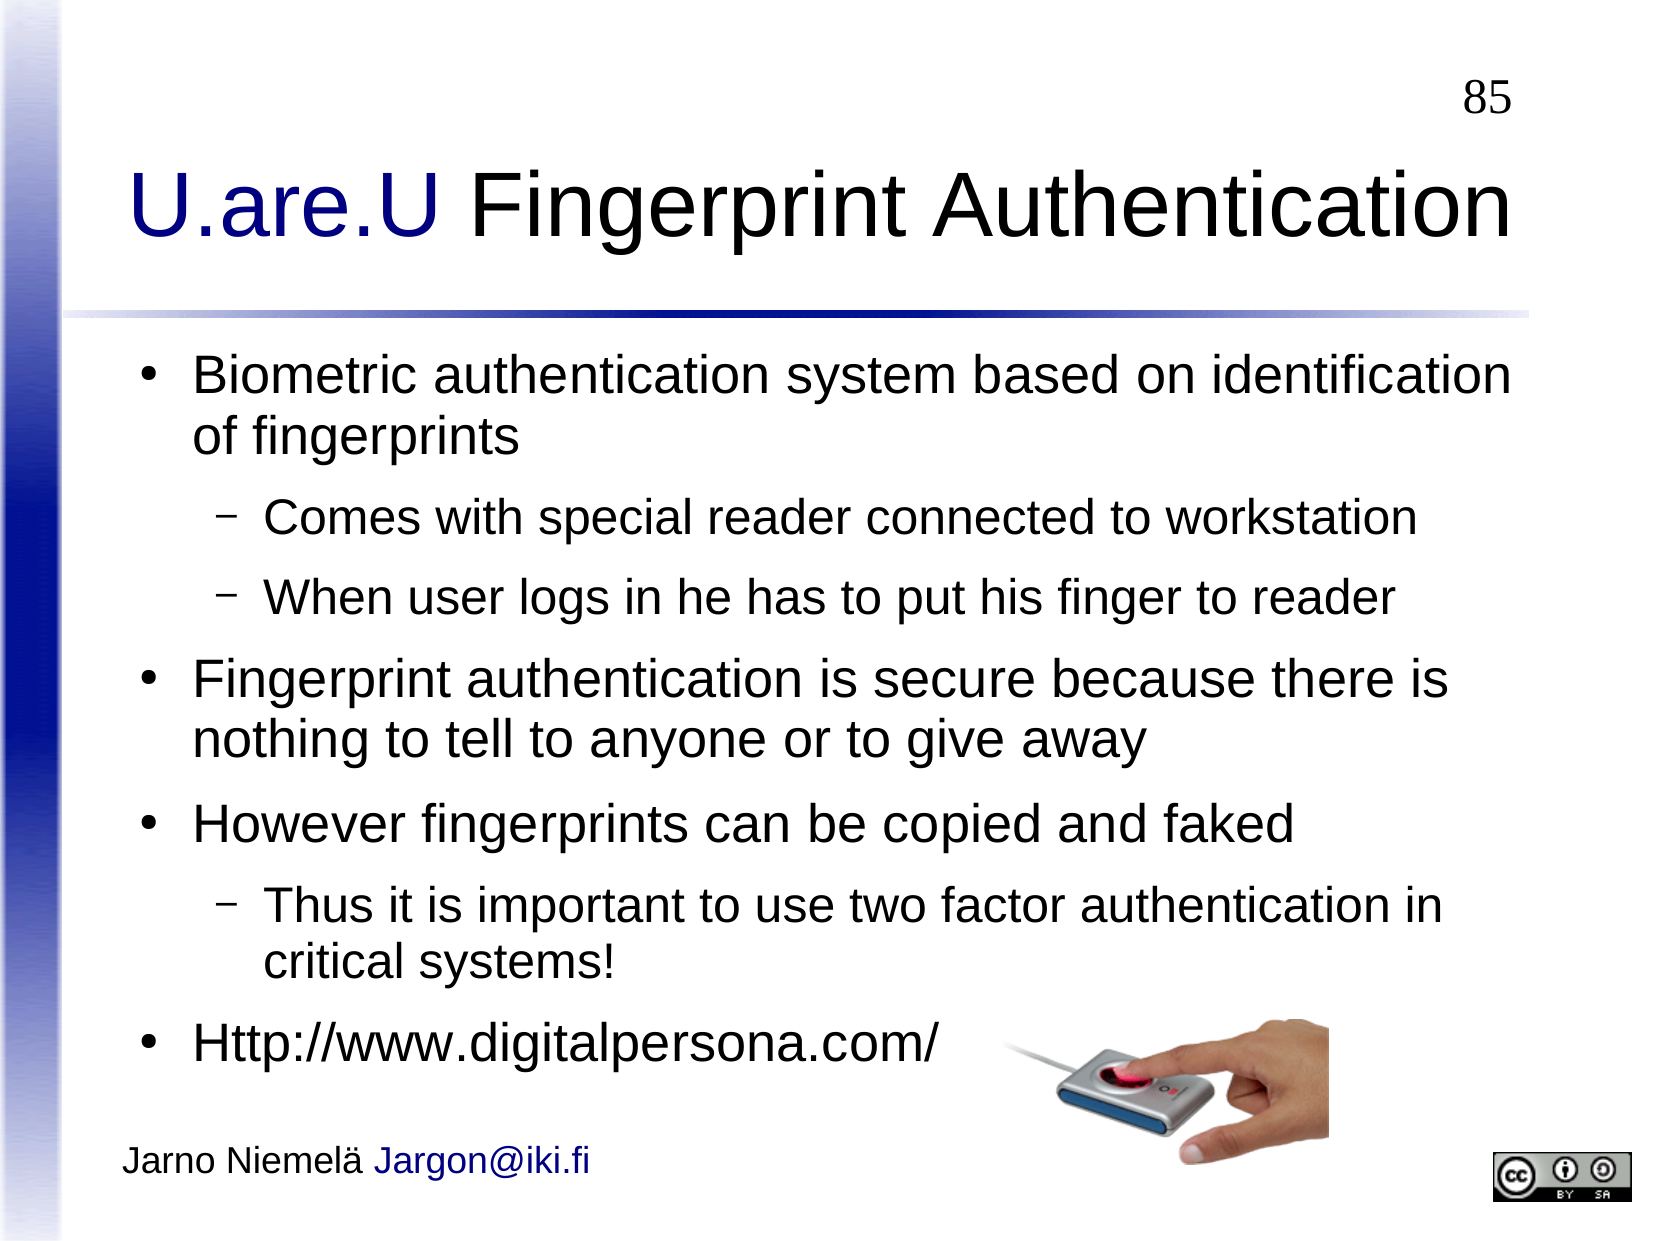

# U.are.U Fingerprint Authentication
Biometric authentication system based on identification of fingerprints
Comes with special reader connected to workstation
When user logs in he has to put his finger to reader
Fingerprint authentication is secure because there is nothing to tell to anyone or to give away
However fingerprints can be copied and faked
Thus it is important to use two factor authentication in critical systems!
Http://www.digitalpersona.com/